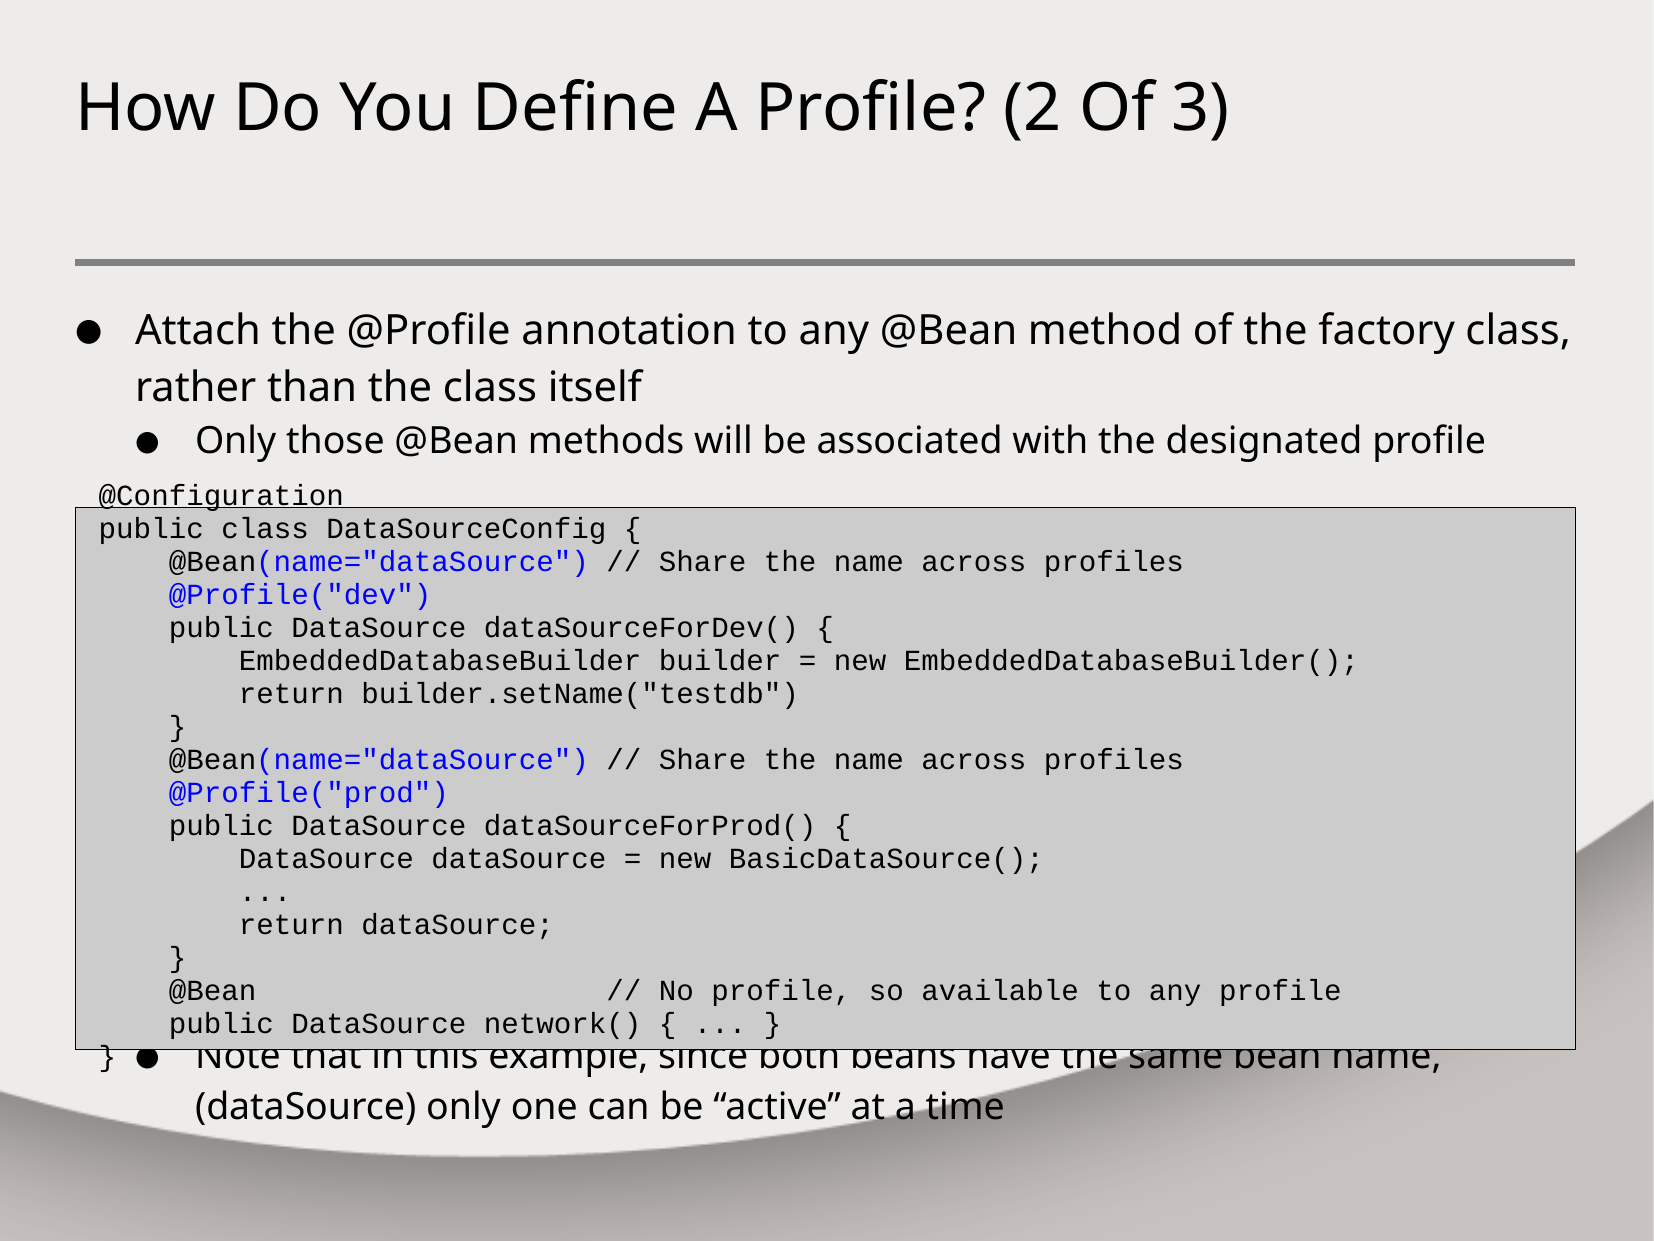

# How Do You Define A Profile? (2 Of 3)
Attach the @Profile annotation to any @Bean method of the factory class, rather than the class itself
Only those @Bean methods will be associated with the designated profile
Note that in this example, since both beans have the same bean name, (dataSource) only one can be “active” at a time
@Configuration
public class DataSourceConfig {
 @Bean(name="dataSource") // Share the name across profiles
 @Profile("dev")
 public DataSource dataSourceForDev() {
 EmbeddedDatabaseBuilder builder = new EmbeddedDatabaseBuilder();
 return builder.setName("testdb")
 }
 @Bean(name="dataSource") // Share the name across profiles
 @Profile("prod")
 public DataSource dataSourceForProd() {
 DataSource dataSource = new BasicDataSource();
 ...
 return dataSource;
 }
 @Bean // No profile, so available to any profile
 public DataSource network() { ... }
}